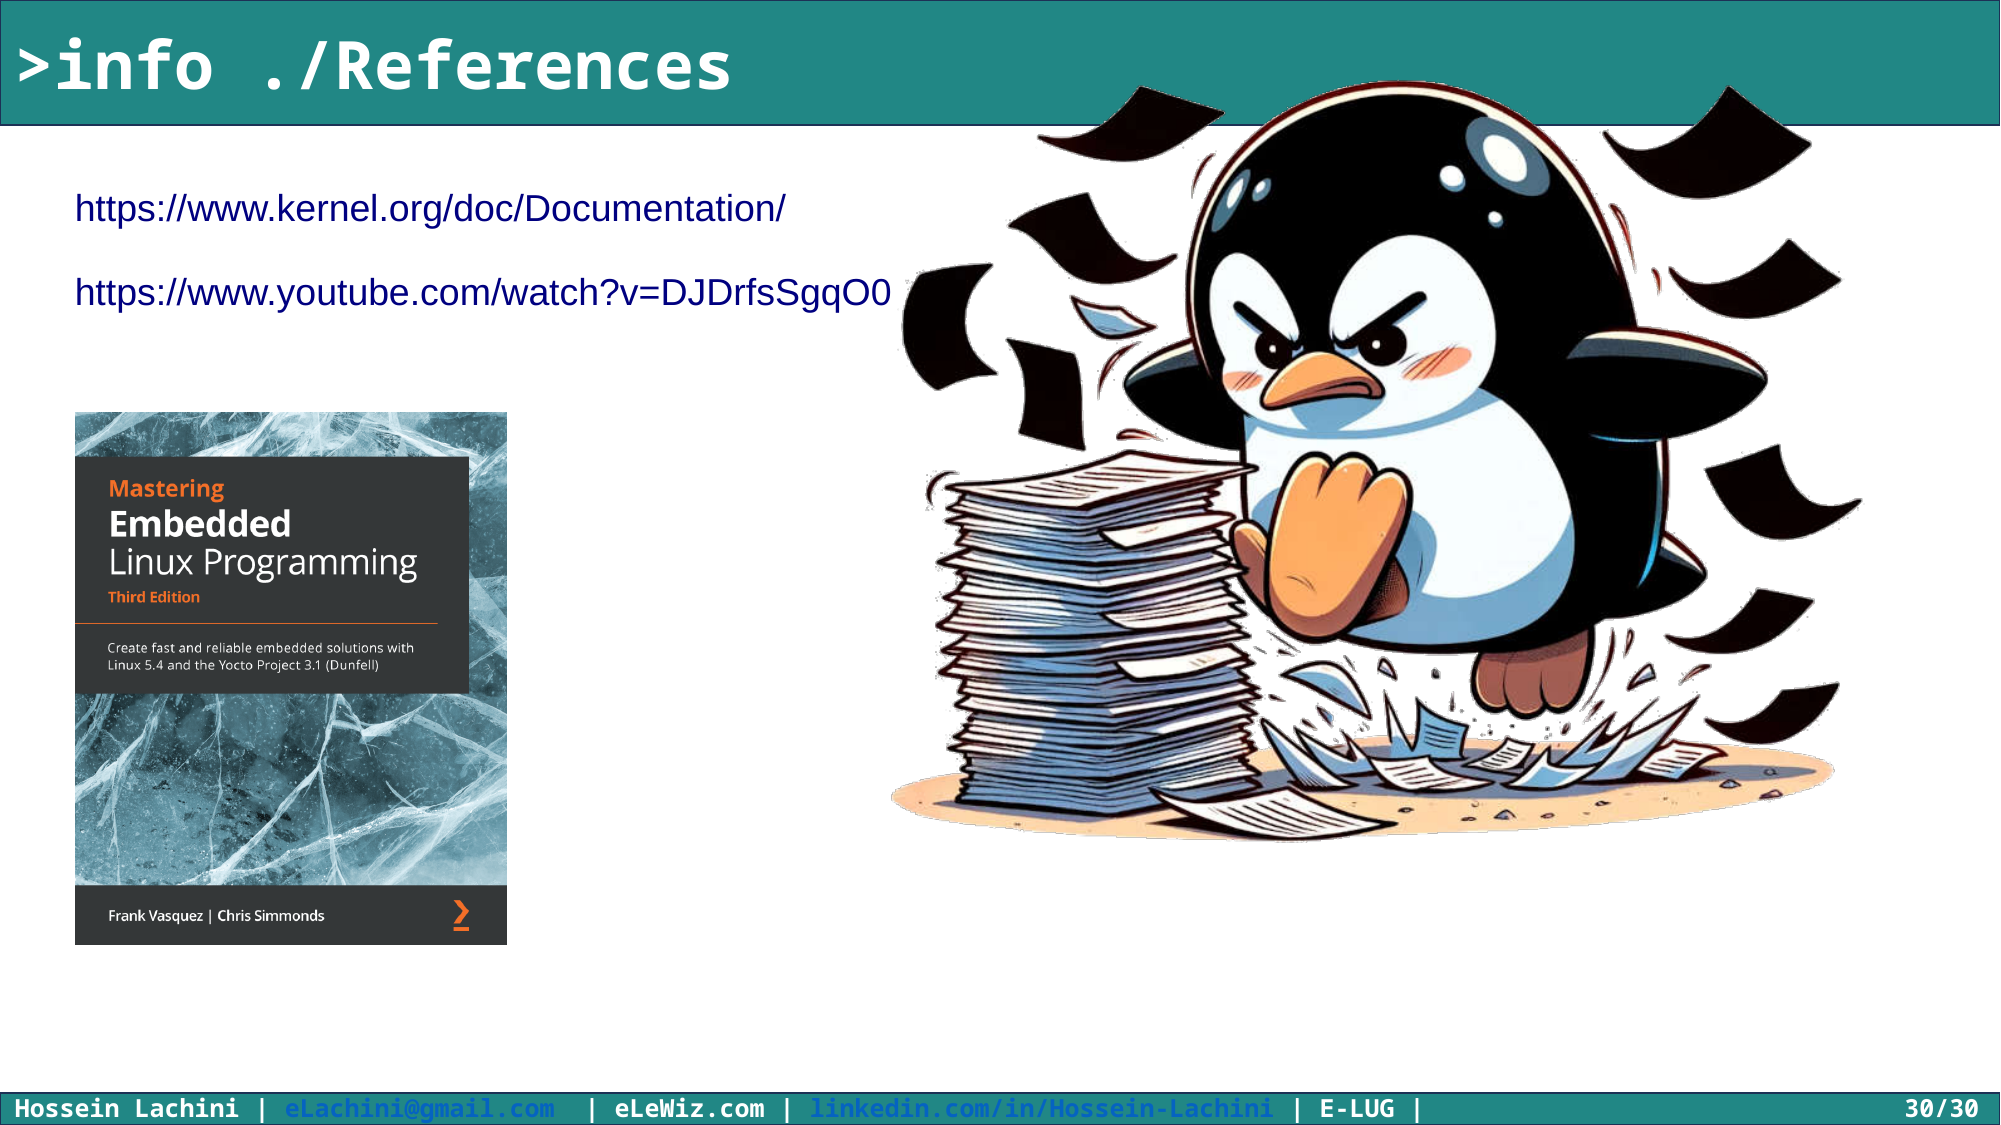

>info ./References
https://www.kernel.org/doc/Documentation/
https://www.youtube.com/watch?v=DJDrfsSgqO0
Hossein Lachini | eLachini@gmail.com | eLeWiz.com | linkedin.com/in/Hossein-Lachini | E-LUG | 30/30